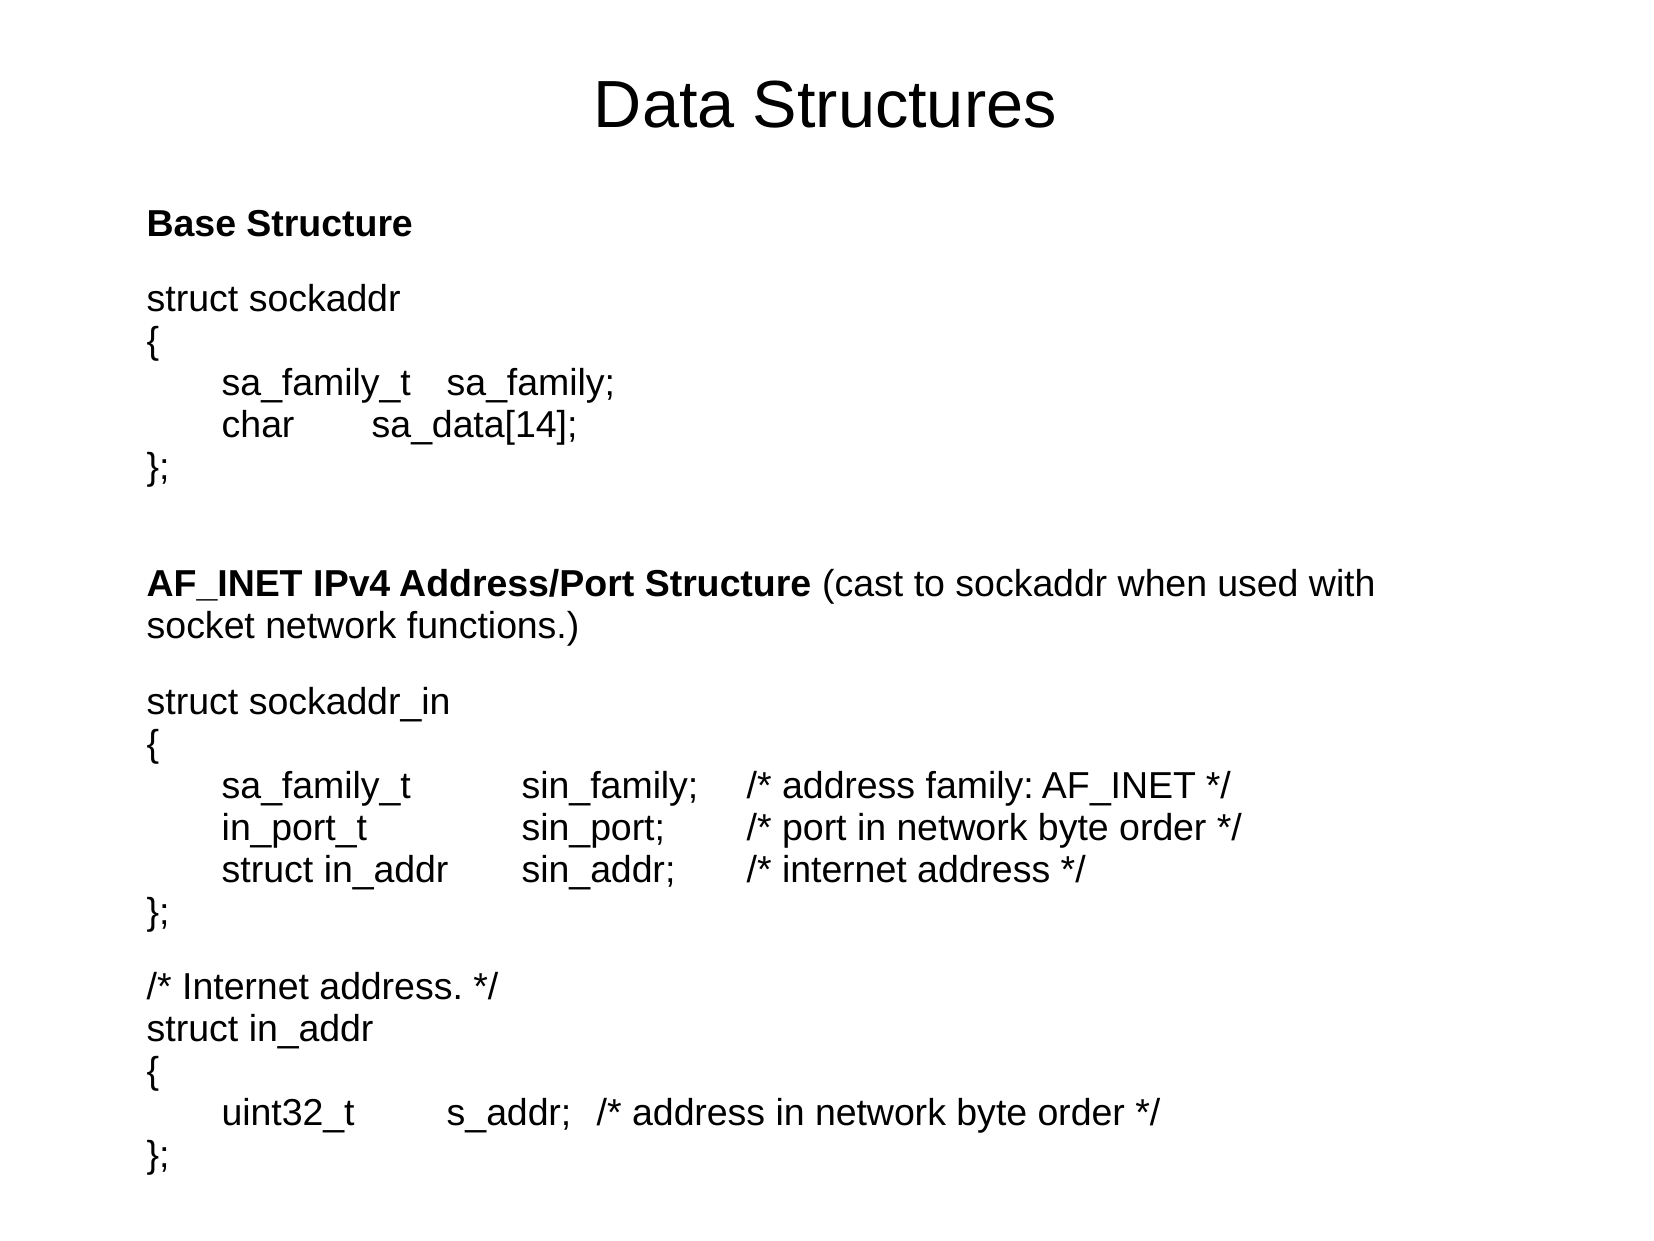

Data Structures
Base Structure
struct sockaddr
{
	sa_family_t	sa_family;
	char		sa_data[14];
};
AF_INET IPv4 Address/Port Structure (cast to sockaddr when used with socket network functions.)
struct sockaddr_in
{
	sa_family_t		sin_family;	/* address family: AF_INET */
	in_port_t			sin_port;		/* port in network byte order */
	struct in_addr	sin_addr;	/* internet address */
};
/* Internet address. */
struct in_addr
{
	uint32_t		s_addr;	/* address in network byte order */
};